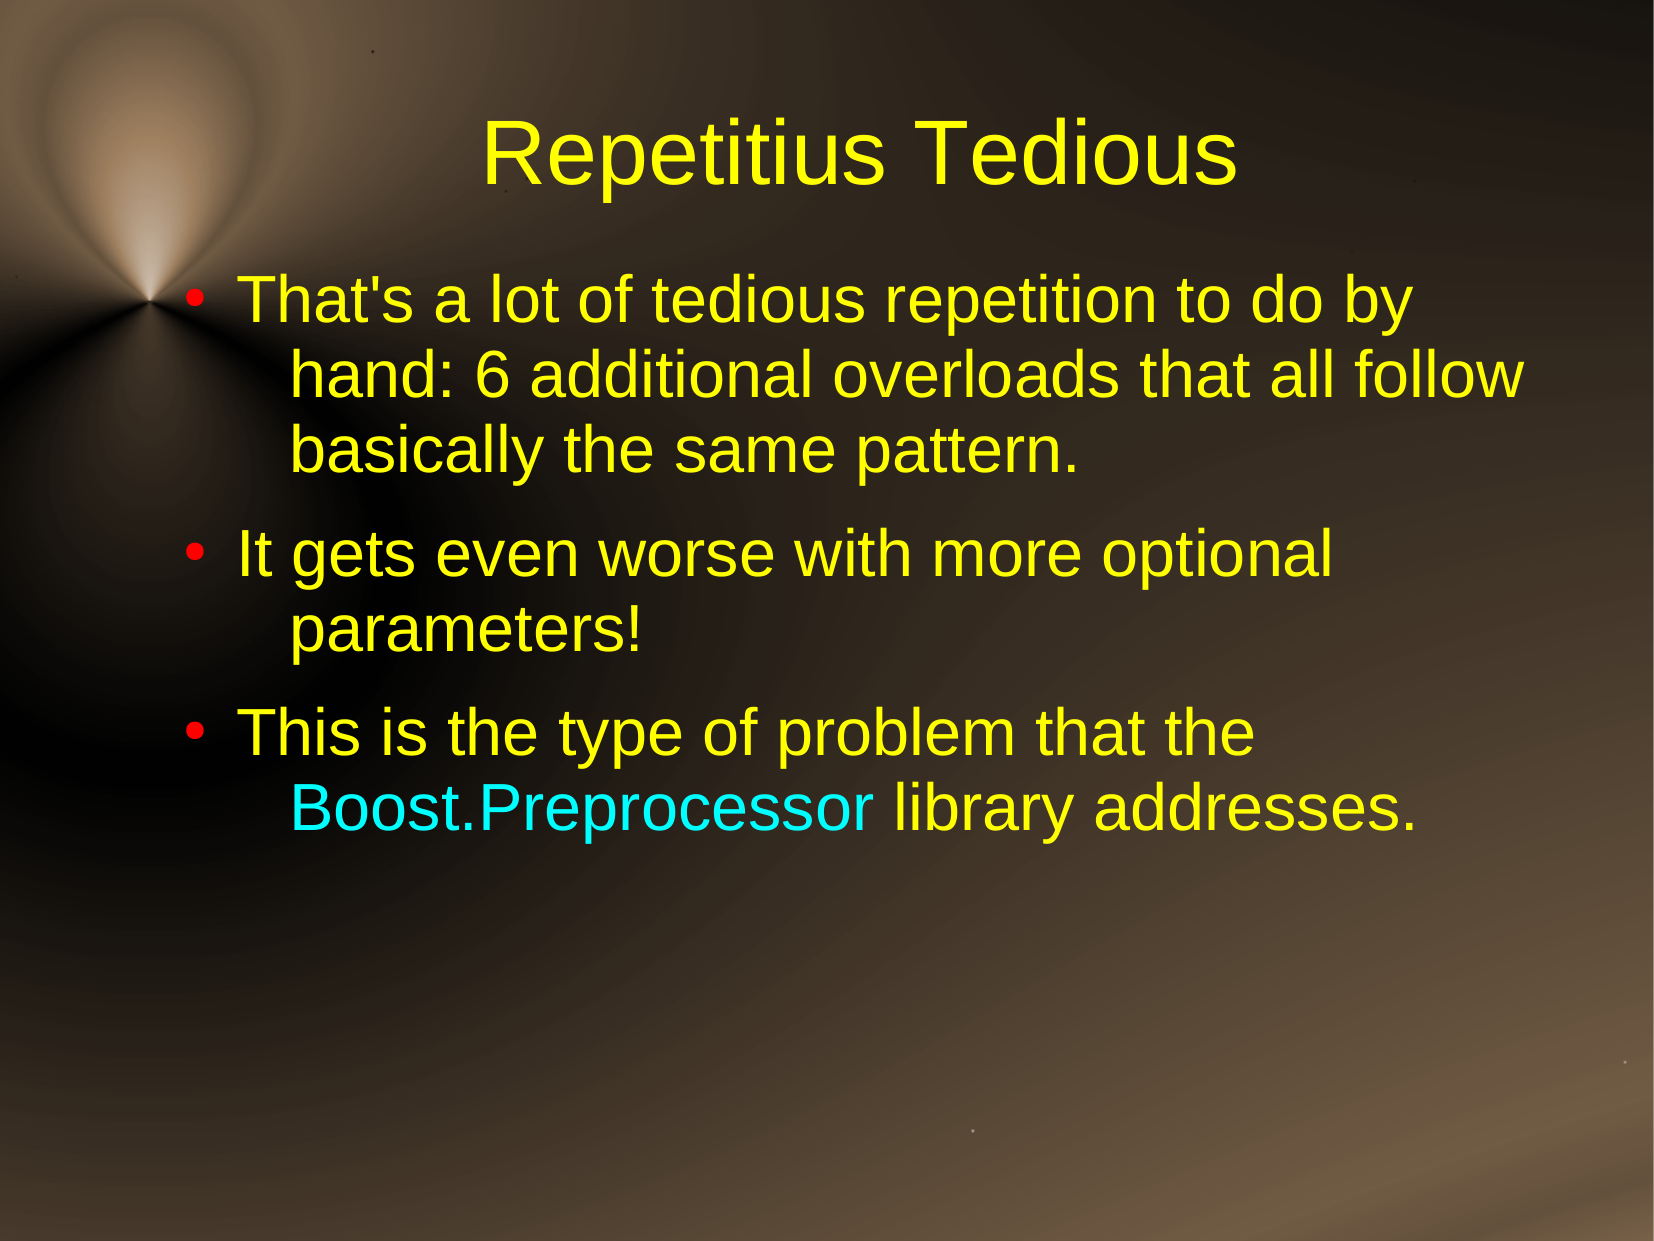

# Repetitius Tedious
That's a lot of tedious repetition to do by hand: 6 additional overloads that all follow basically the same pattern.
It gets even worse with more optional parameters!
This is the type of problem that the Boost.Preprocessor library addresses.